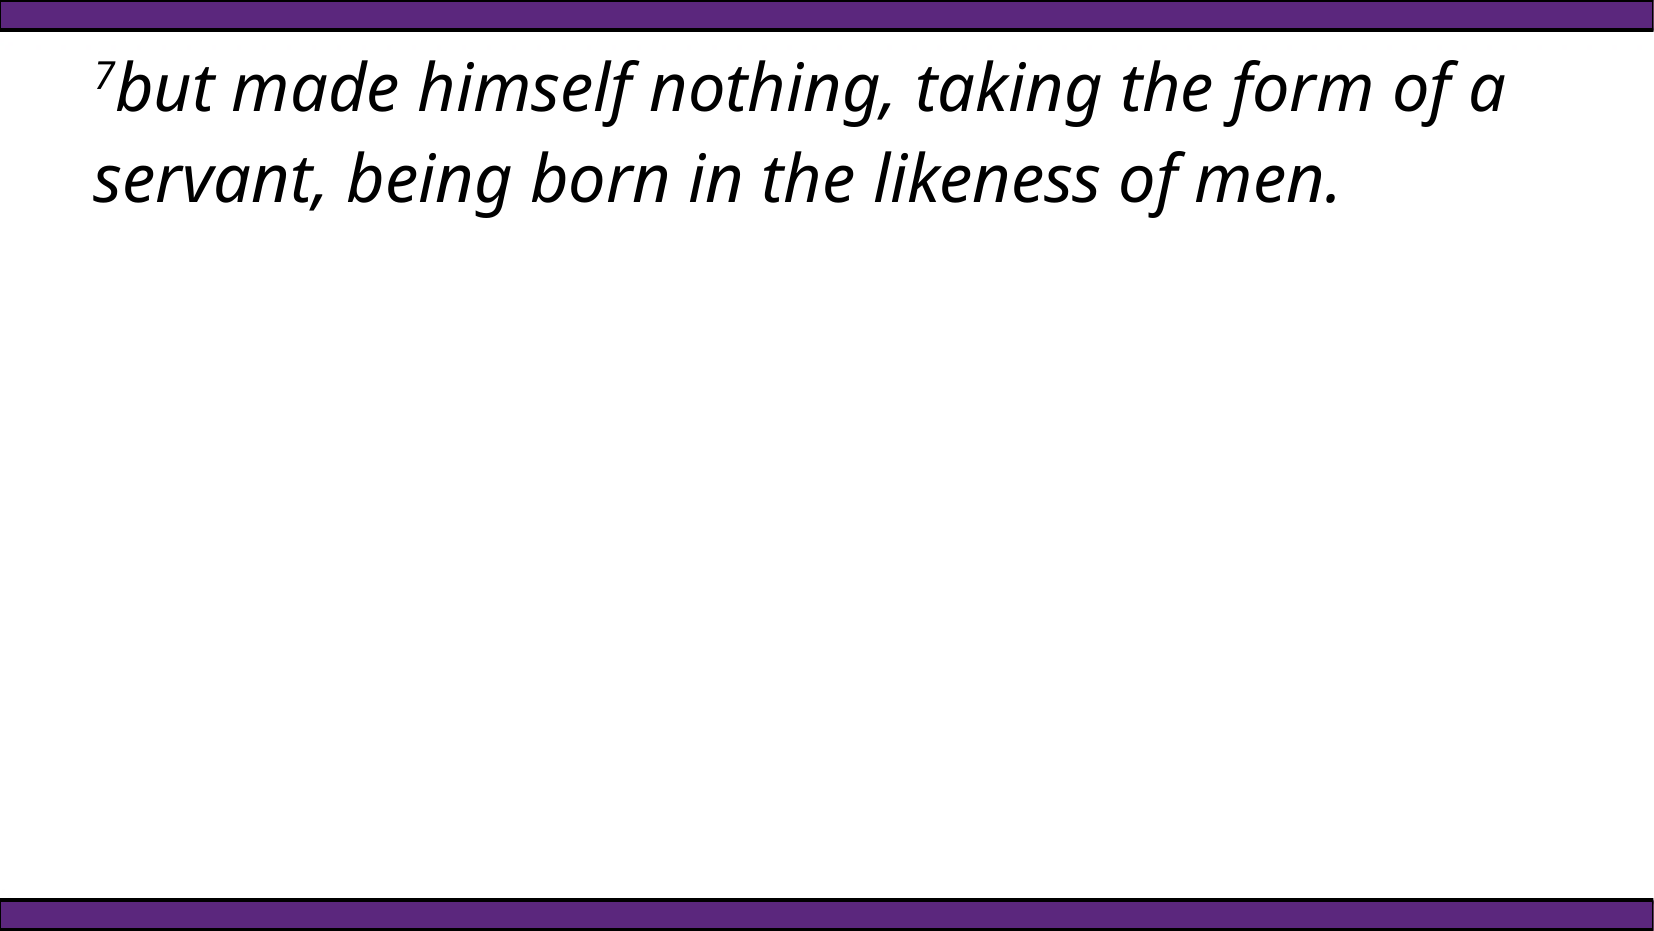

7but made himself nothing, taking the form of a servant, being born in the likeness of men.